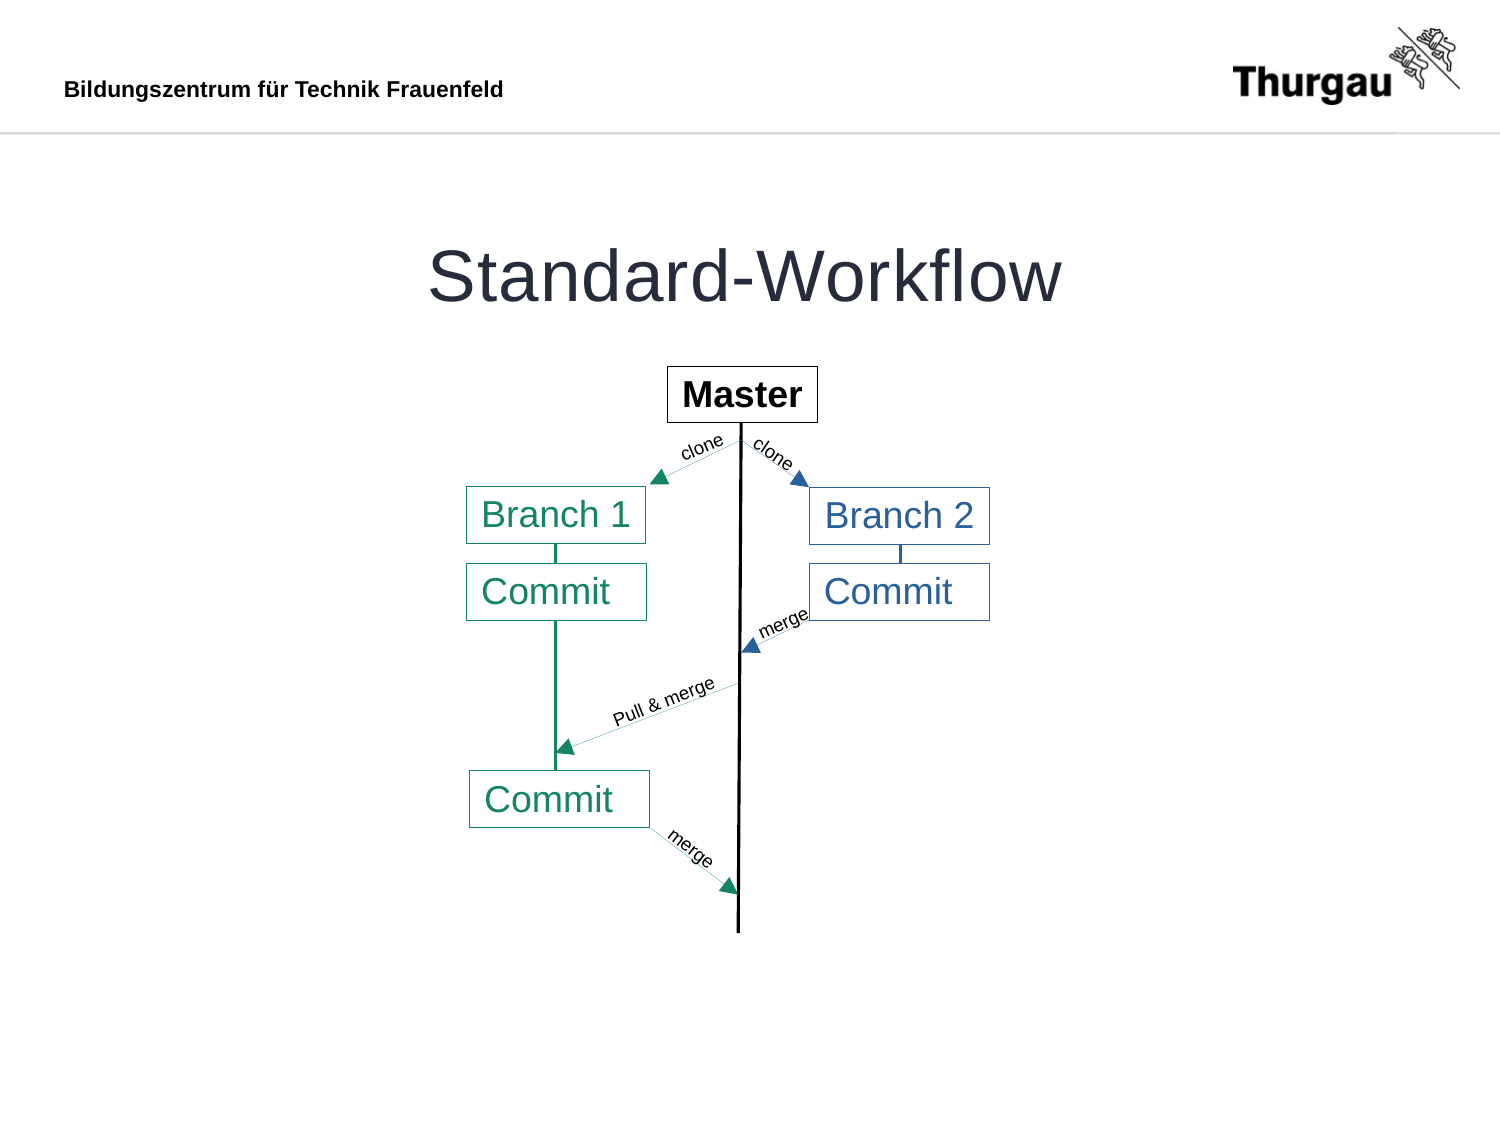

Bildungszentrum für Technik Frauenfeld
Standard-Workflow
Master
clone
clone
Branch 1
Branch 2
Commit
Commit
merge
Pull & merge
Commit
merge